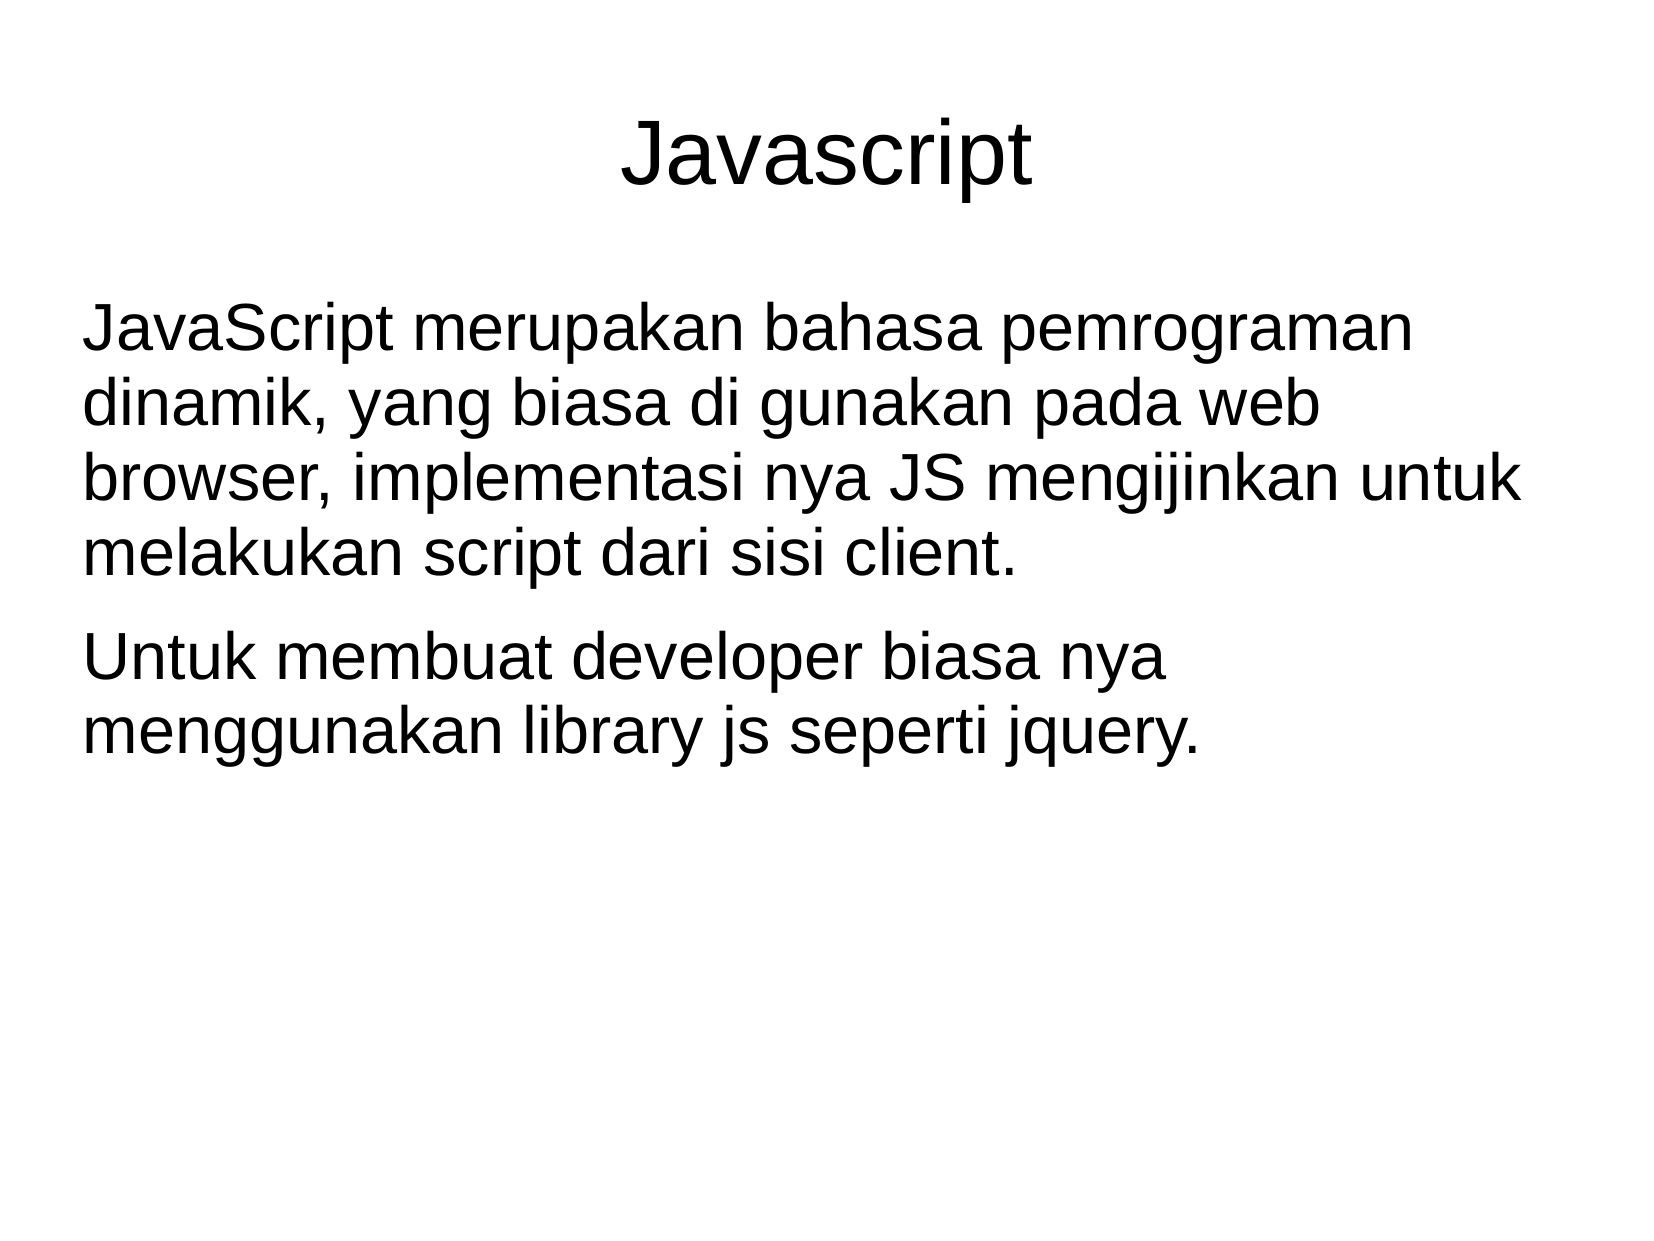

# Javascript
JavaScript merupakan bahasa pemrograman dinamik, yang biasa di gunakan pada web browser, implementasi nya JS mengijinkan untuk melakukan script dari sisi client.
Untuk membuat developer biasa nya menggunakan library js seperti jquery.